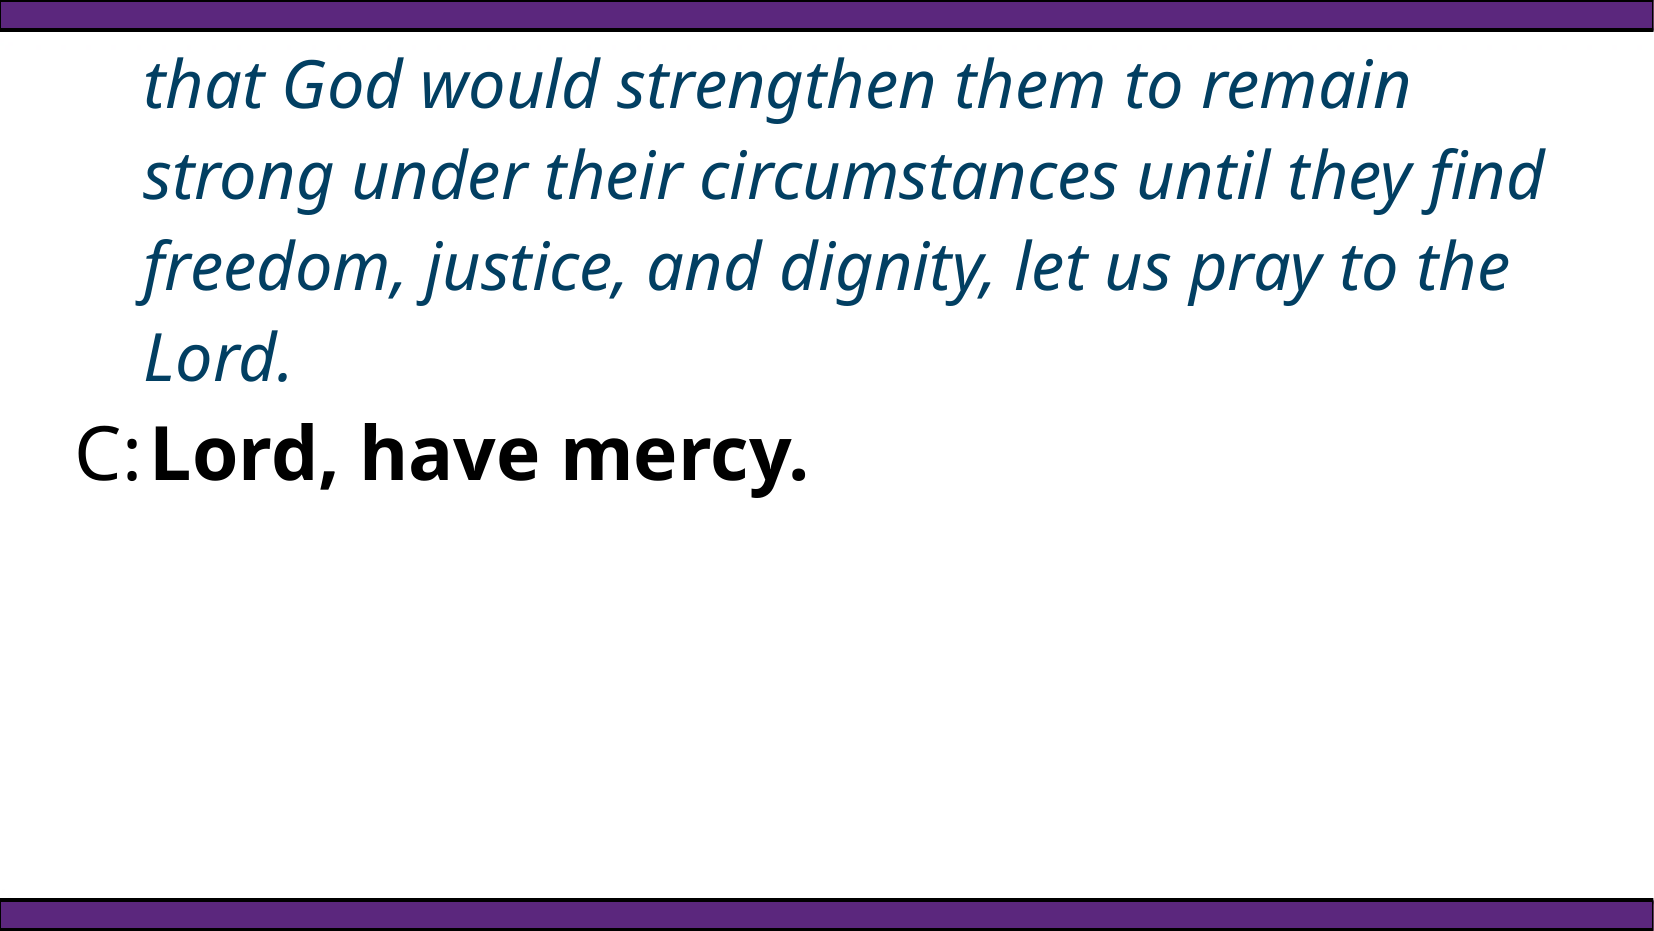

that God would strengthen them to remain
 strong under their circumstances until they find
 freedom, justice, and dignity, let us pray to the
 Lord.
C:	Lord, have mercy.